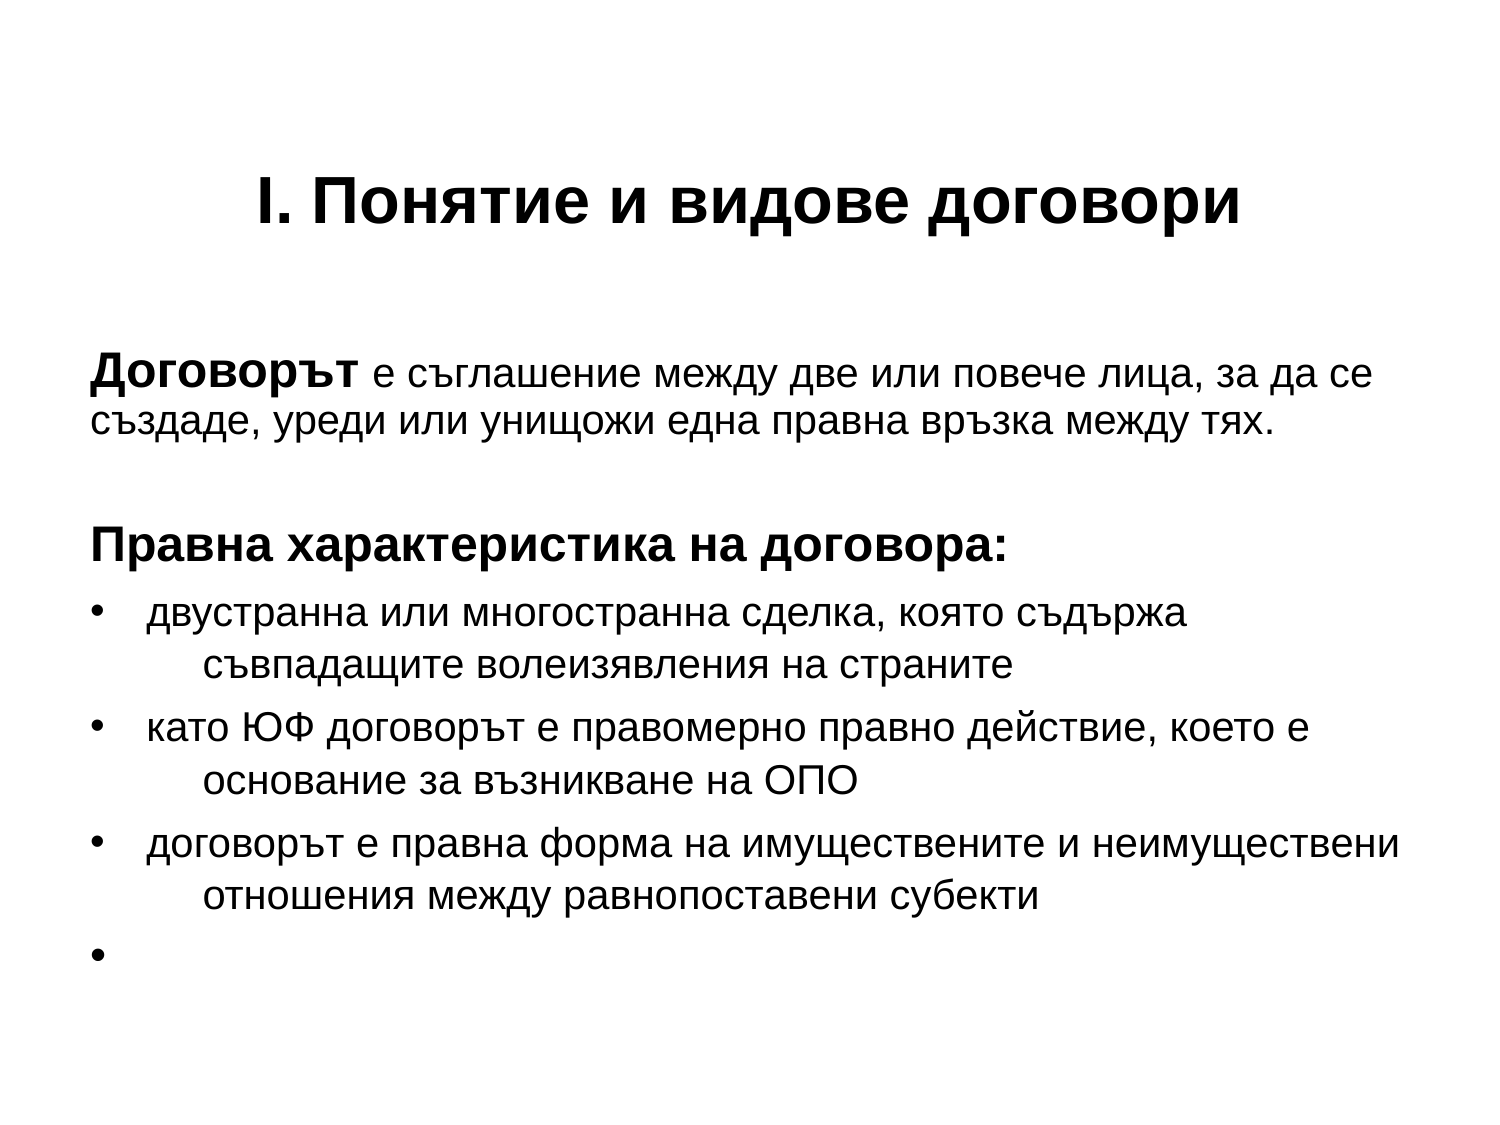

# І. Понятие и видове договори
Договорът е съглашение между две или повече лица, за да се създаде, уреди или унищожи една правна връзка между тях.
Правна характеристика на договора:
двустранна или многостранна сделка, която съдържа съвпадащите волеизявления на страните
като ЮФ договорът е правомерно правно действие, което е основание за възникване на ОПО
договорът е правна форма на имуществените и неимуществени отношения между равнопоставени субекти